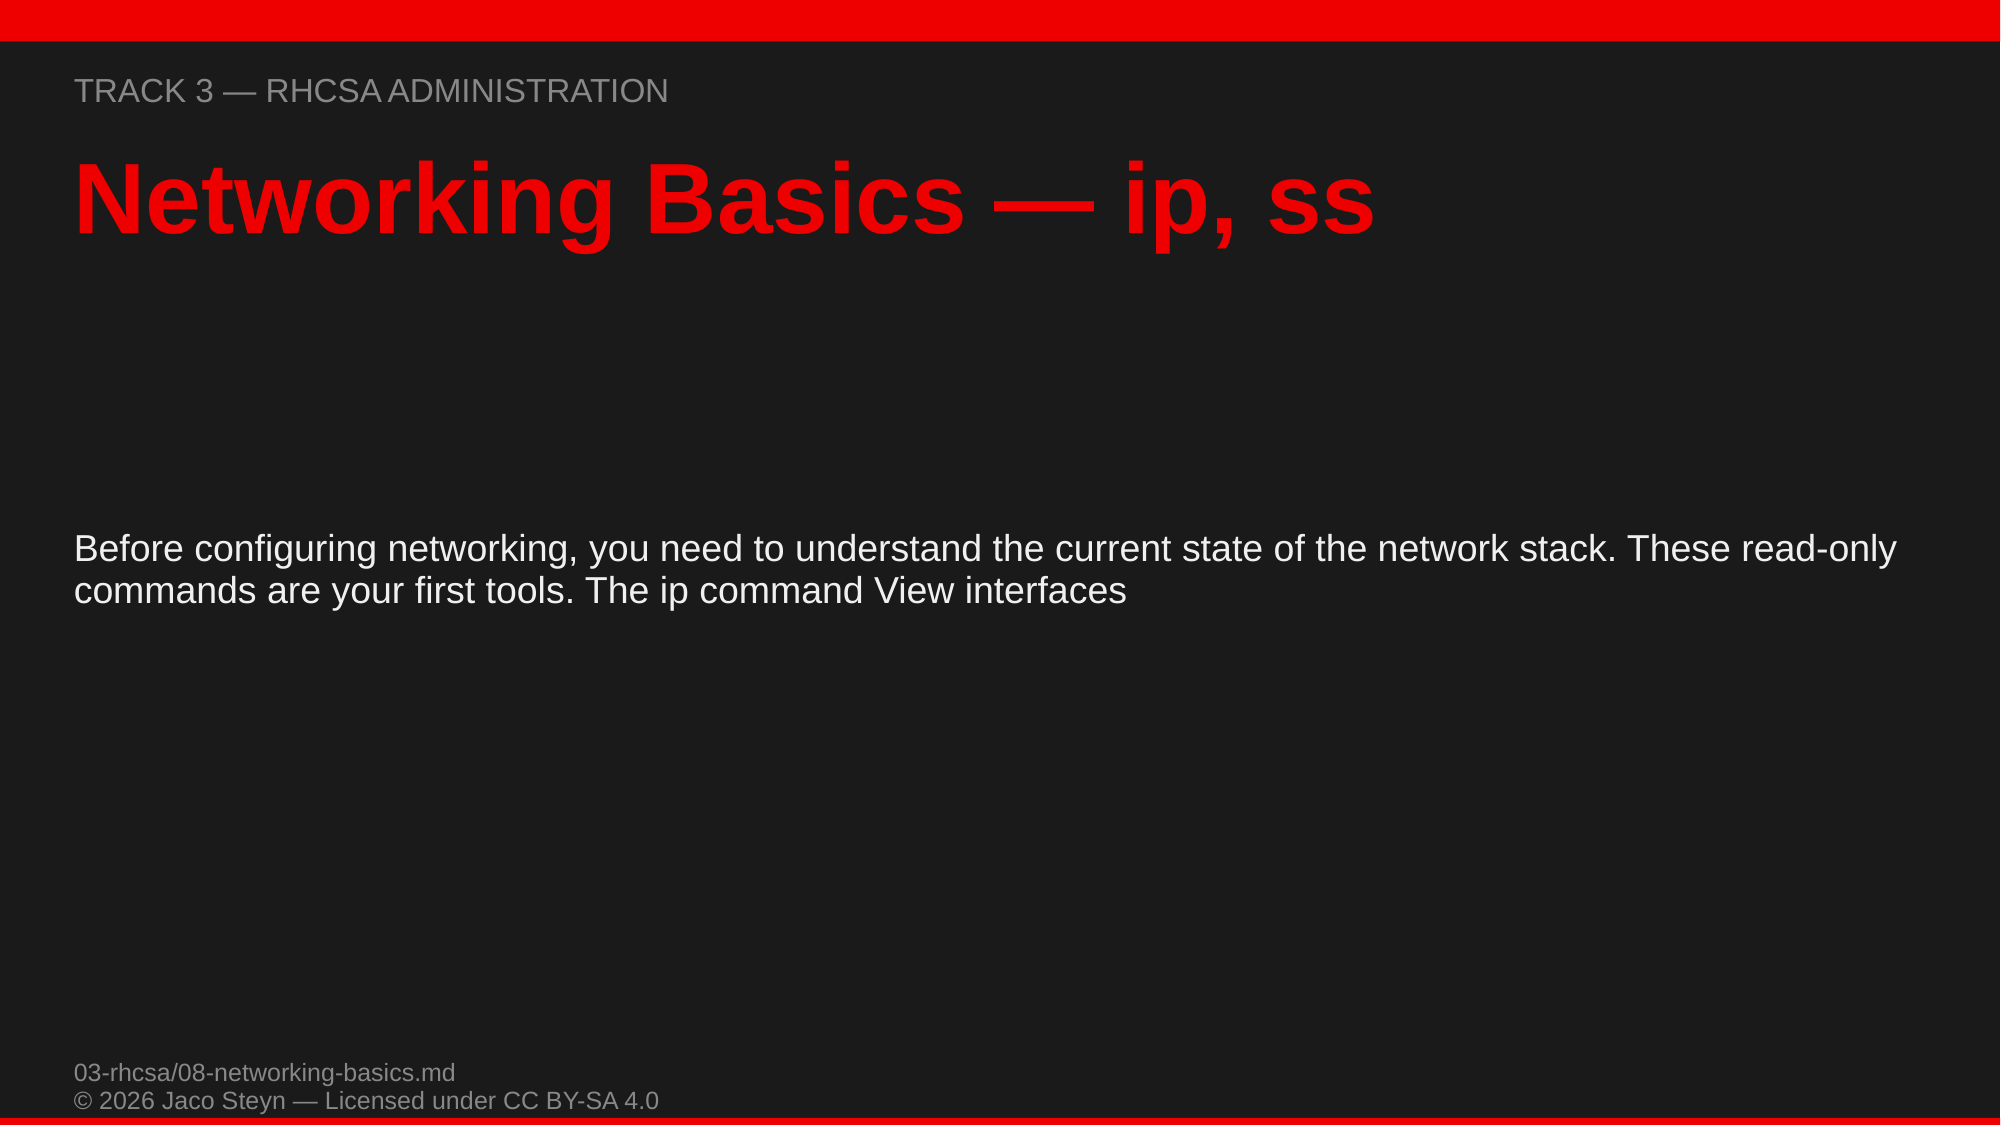

TRACK 3 — RHCSA ADMINISTRATION
Networking Basics — ip, ss
Before configuring networking, you need to understand the current state of the network stack. These read-only commands are your first tools. The ip command View interfaces
03-rhcsa/08-networking-basics.md
© 2026 Jaco Steyn — Licensed under CC BY-SA 4.0